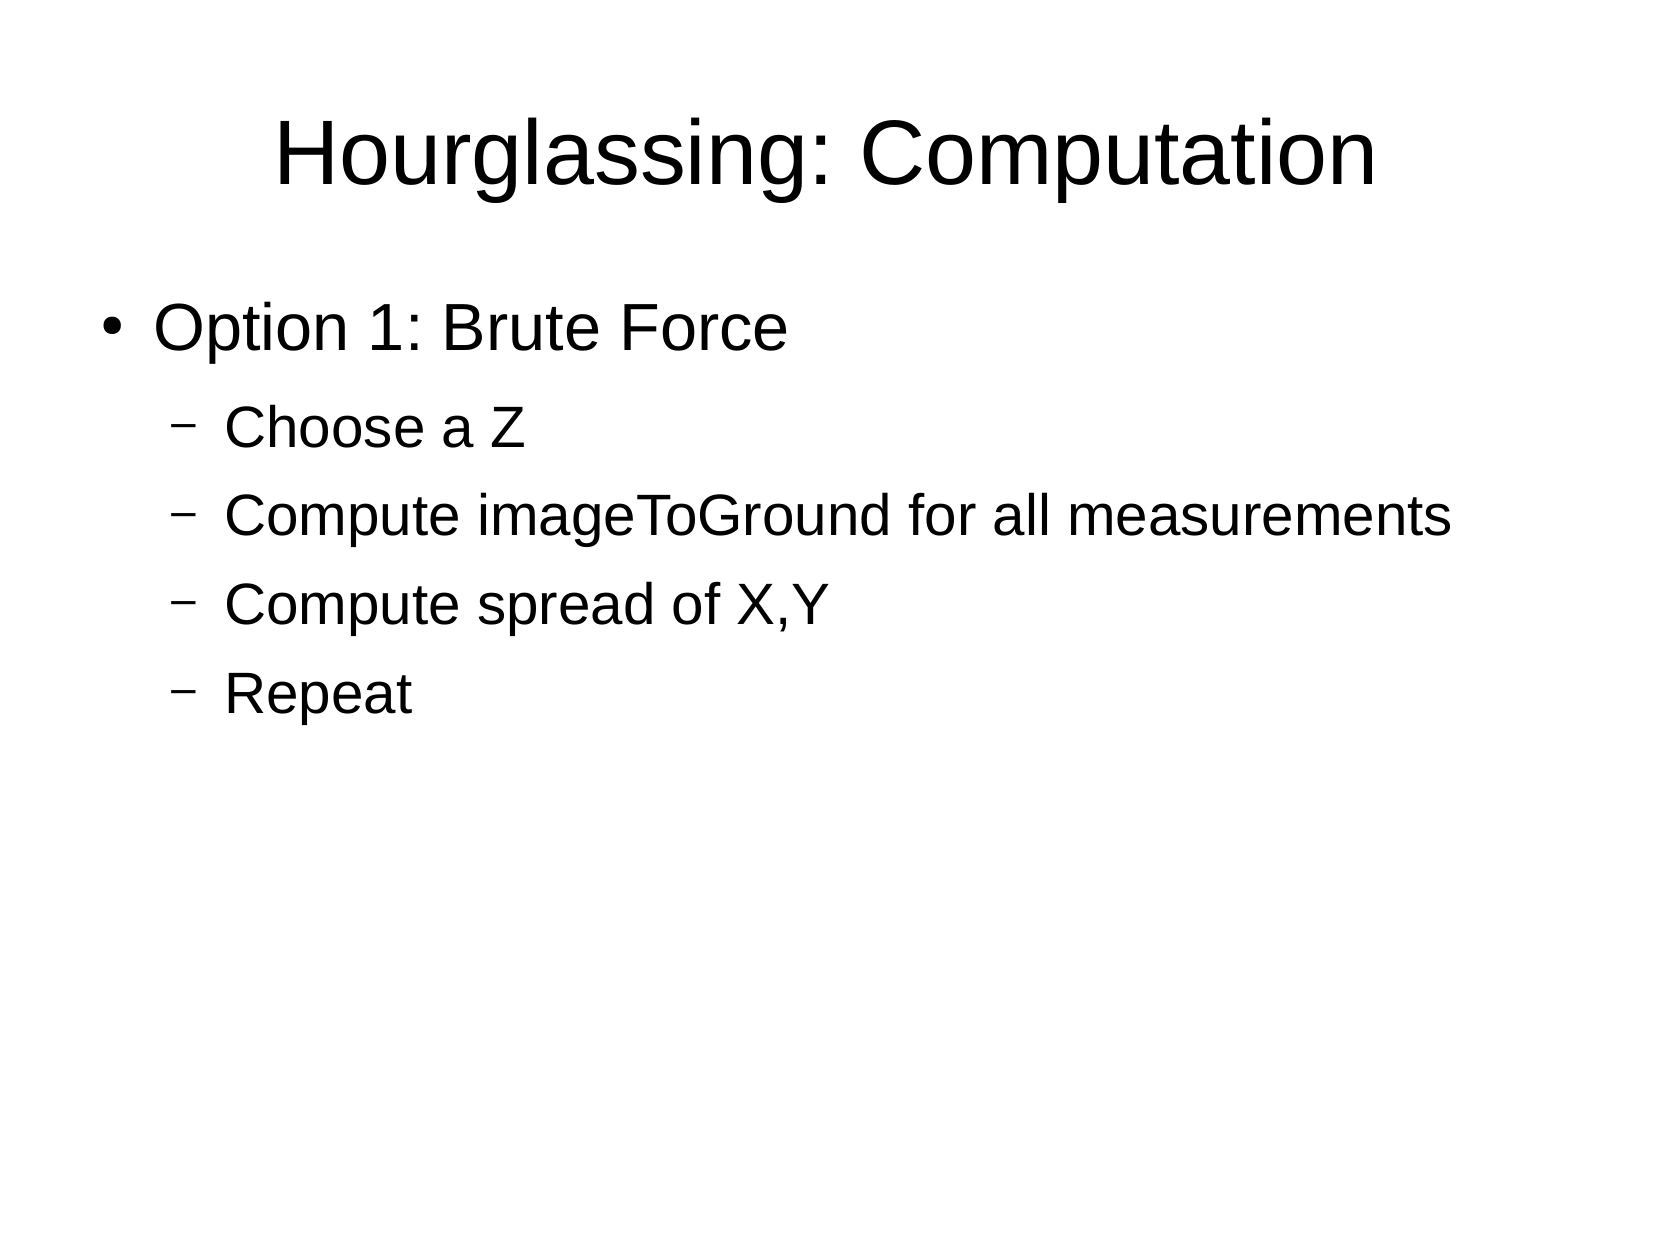

# Hourglassing: Computation
Option 1: Brute Force
Choose a Z
Compute imageToGround for all measurements
Compute spread of X,Y
Repeat